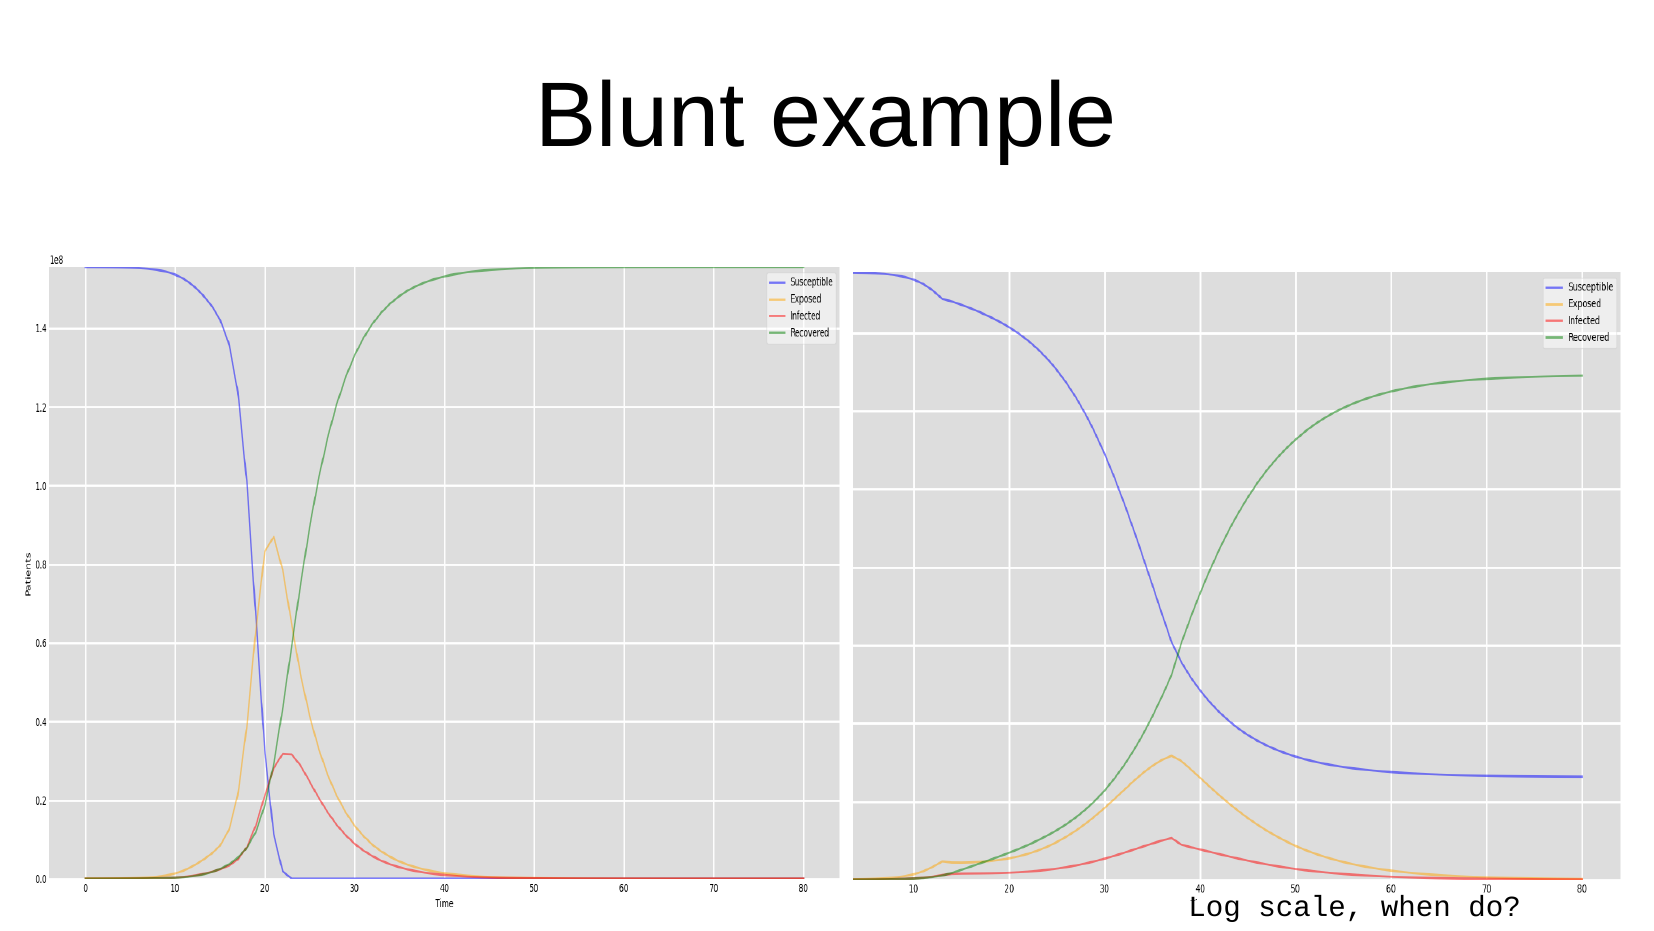

# Blunt example
Log scale, when do?